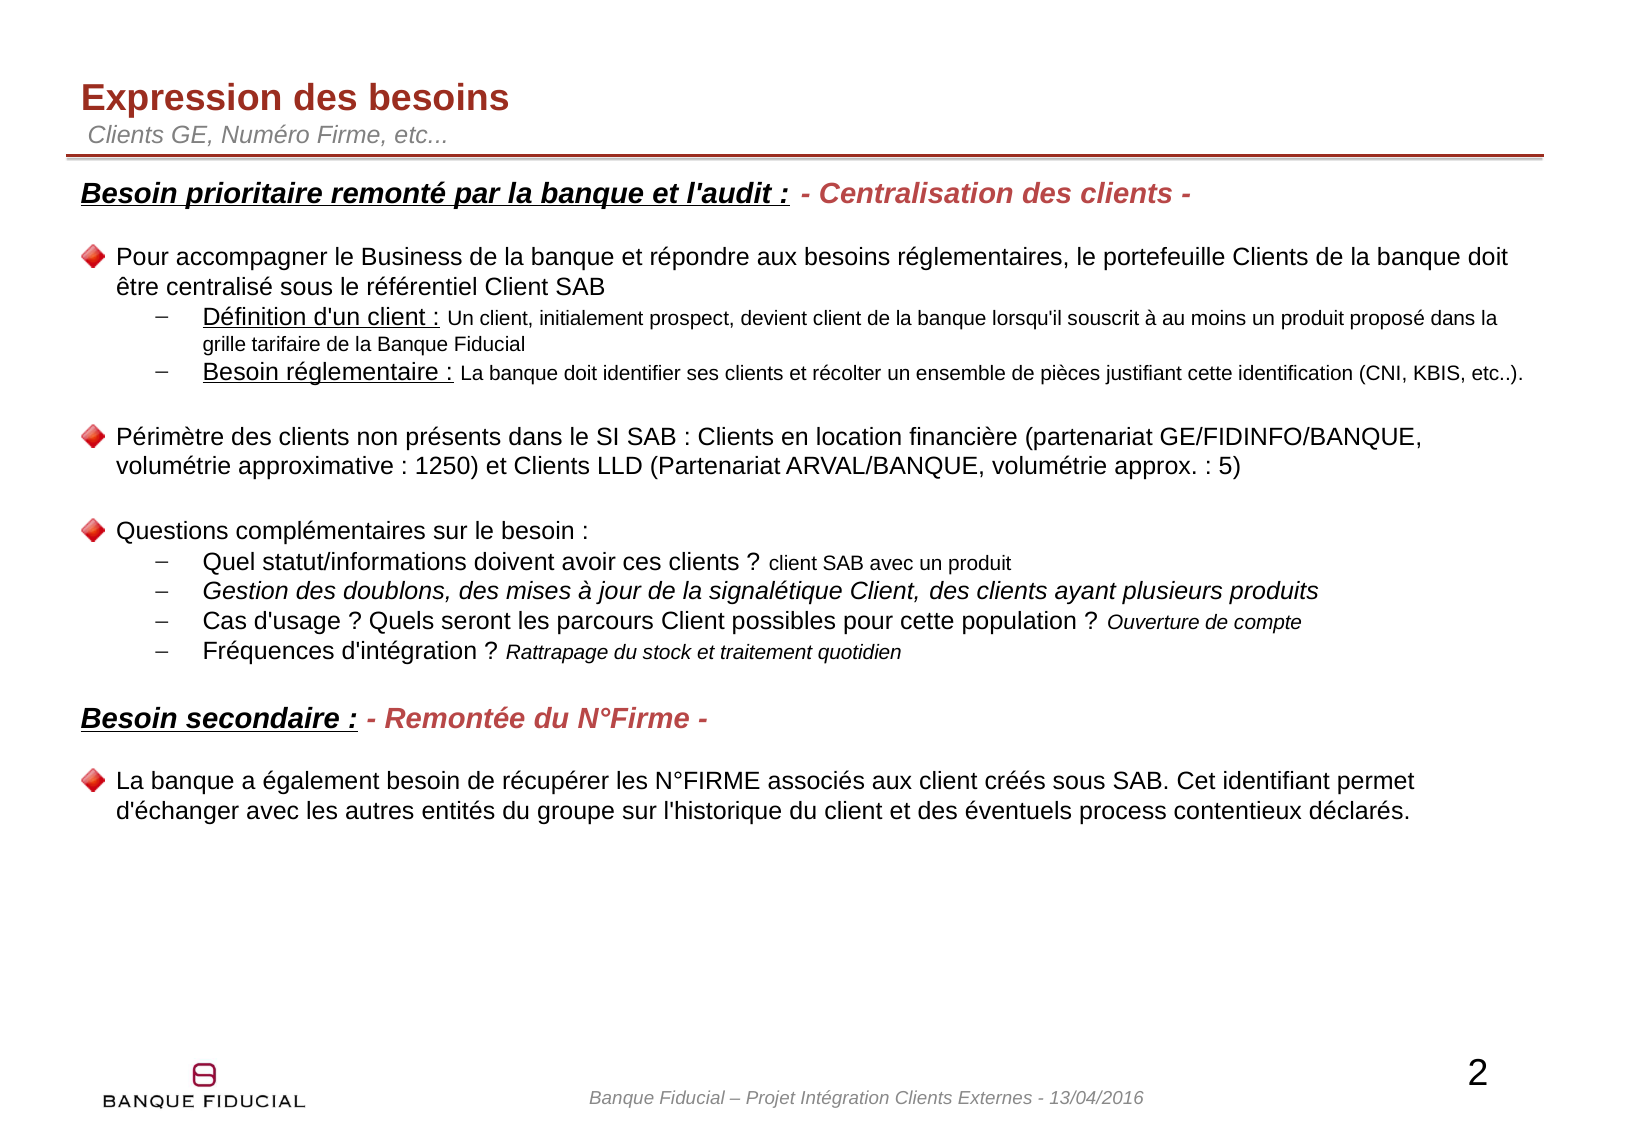

# Expression des besoins Clients GE, Numéro Firme, etc...
Besoin prioritaire remonté par la banque et l'audit : - Centralisation des clients -
Pour accompagner le Business de la banque et répondre aux besoins réglementaires, le portefeuille Clients de la banque doit être centralisé sous le référentiel Client SAB
Définition d'un client : Un client, initialement prospect, devient client de la banque lorsqu'il souscrit à au moins un produit proposé dans la grille tarifaire de la Banque Fiducial
Besoin réglementaire : La banque doit identifier ses clients et récolter un ensemble de pièces justifiant cette identification (CNI, KBIS, etc..).
Périmètre des clients non présents dans le SI SAB : Clients en location financière (partenariat GE/FIDINFO/BANQUE, volumétrie approximative : 1250) et Clients LLD (Partenariat ARVAL/BANQUE, volumétrie approx. : 5)
Questions complémentaires sur le besoin :
Quel statut/informations doivent avoir ces clients ? client SAB avec un produit
Gestion des doublons, des mises à jour de la signalétique Client, des clients ayant plusieurs produits
Cas d'usage ? Quels seront les parcours Client possibles pour cette population ? Ouverture de compte
Fréquences d'intégration ? Rattrapage du stock et traitement quotidien
Besoin secondaire : - Remontée du N°Firme -
La banque a également besoin de récupérer les N°FIRME associés aux client créés sous SAB. Cet identifiant permet d'échanger avec les autres entités du groupe sur l'historique du client et des éventuels process contentieux déclarés.